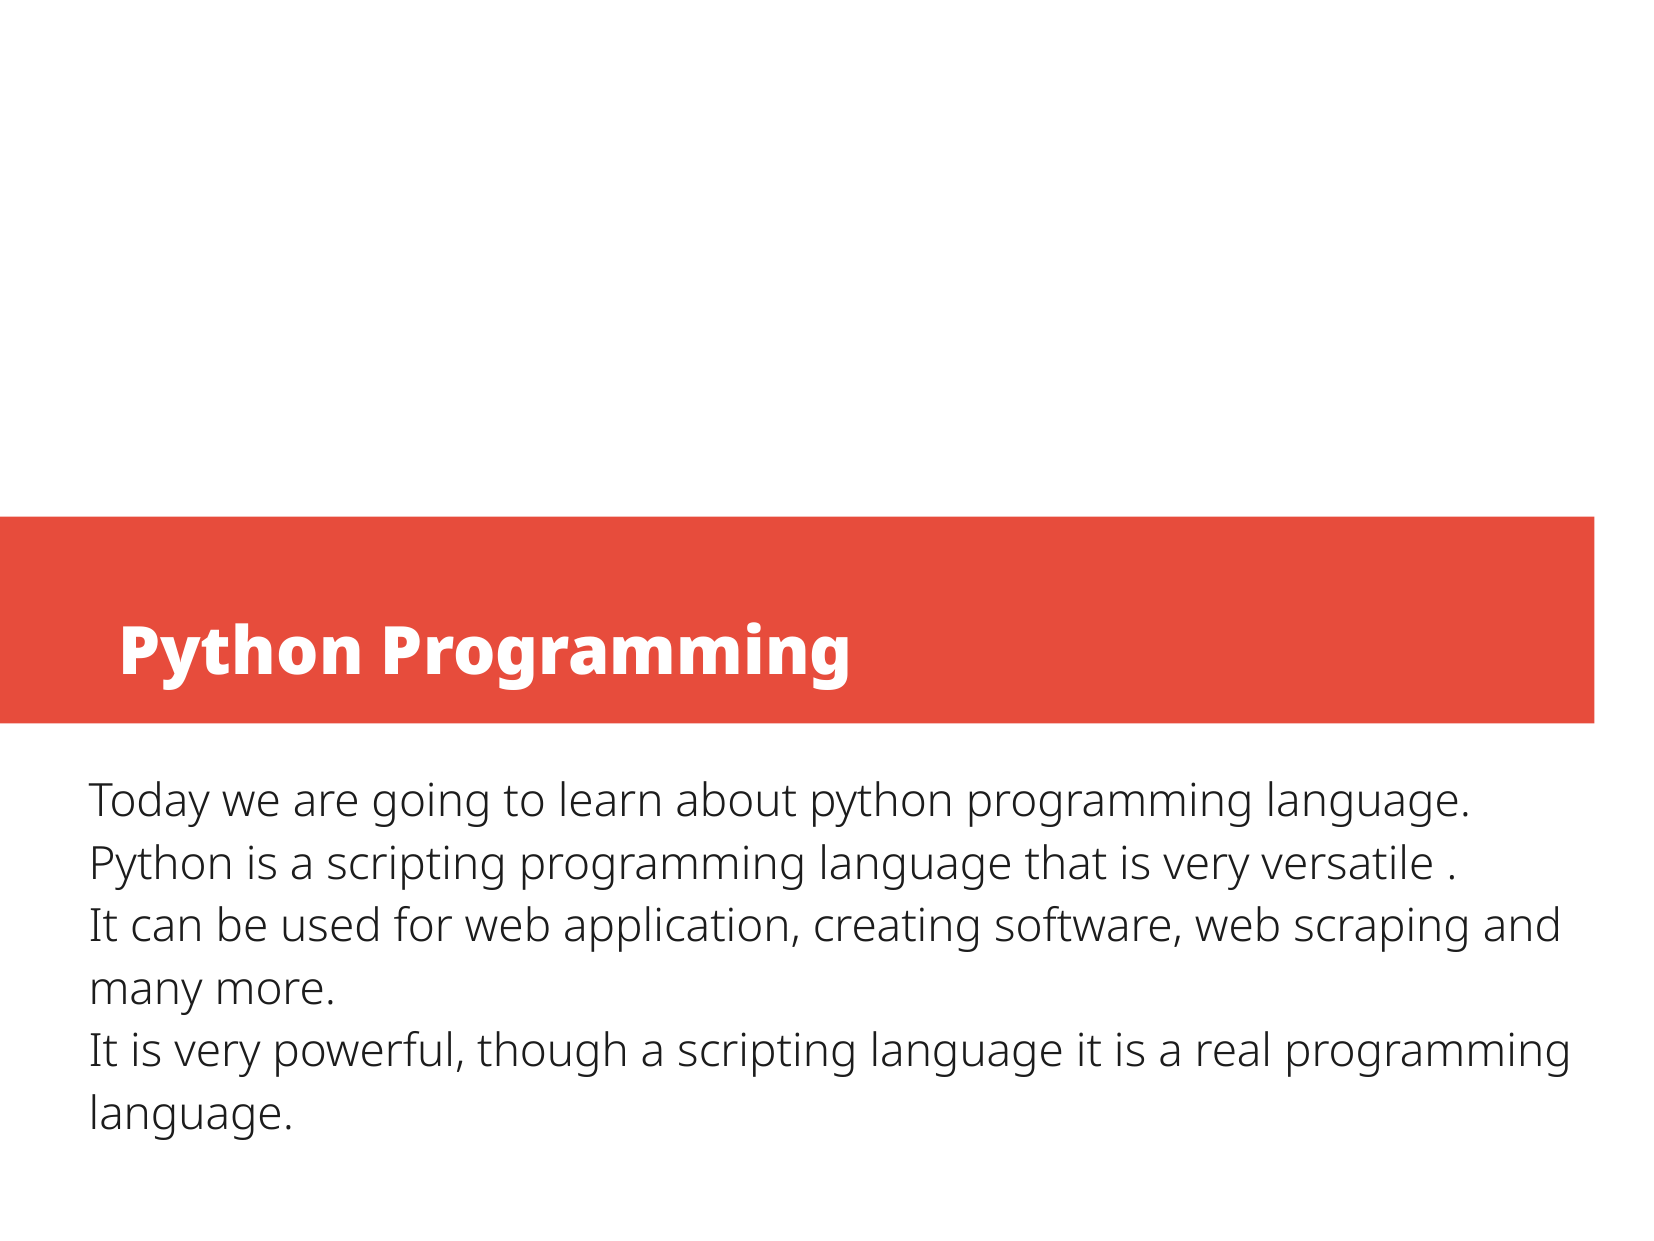

# Python Programming
Today we are going to learn about python programming language.
Python is a scripting programming language that is very versatile .
It can be used for web application, creating software, web scraping and many more.
It is very powerful, though a scripting language it is a real programming language.